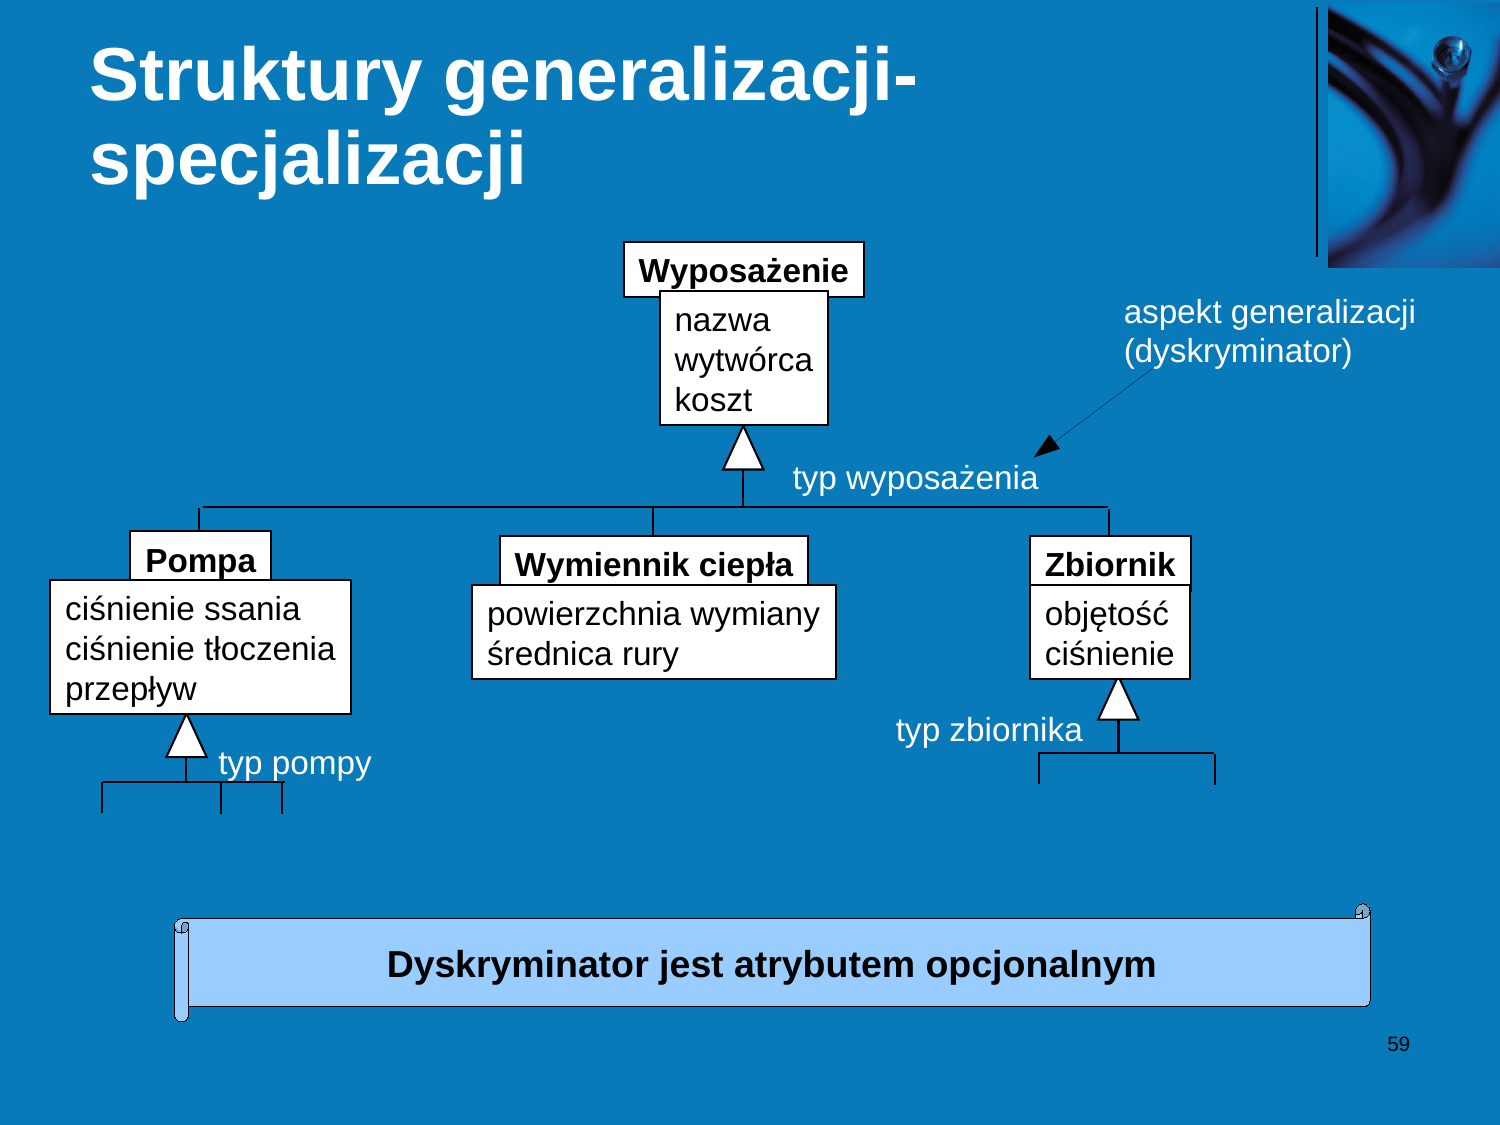

# Struktury generalizacji-specjalizacji
Wyposażenie
nazwa
wytwórca
koszt
aspekt generalizacji
(dyskryminator)
typ wyposażenia
Pompa
ciśnienie ssania
ciśnienie tłoczenia
przepływ
Wymiennik ciepła
powierzchnia wymiany
średnica rury
Zbiornik
objętość
ciśnienie
typ zbiornika
typ pompy
Dyskryminator jest atrybutem opcjonalnym
59